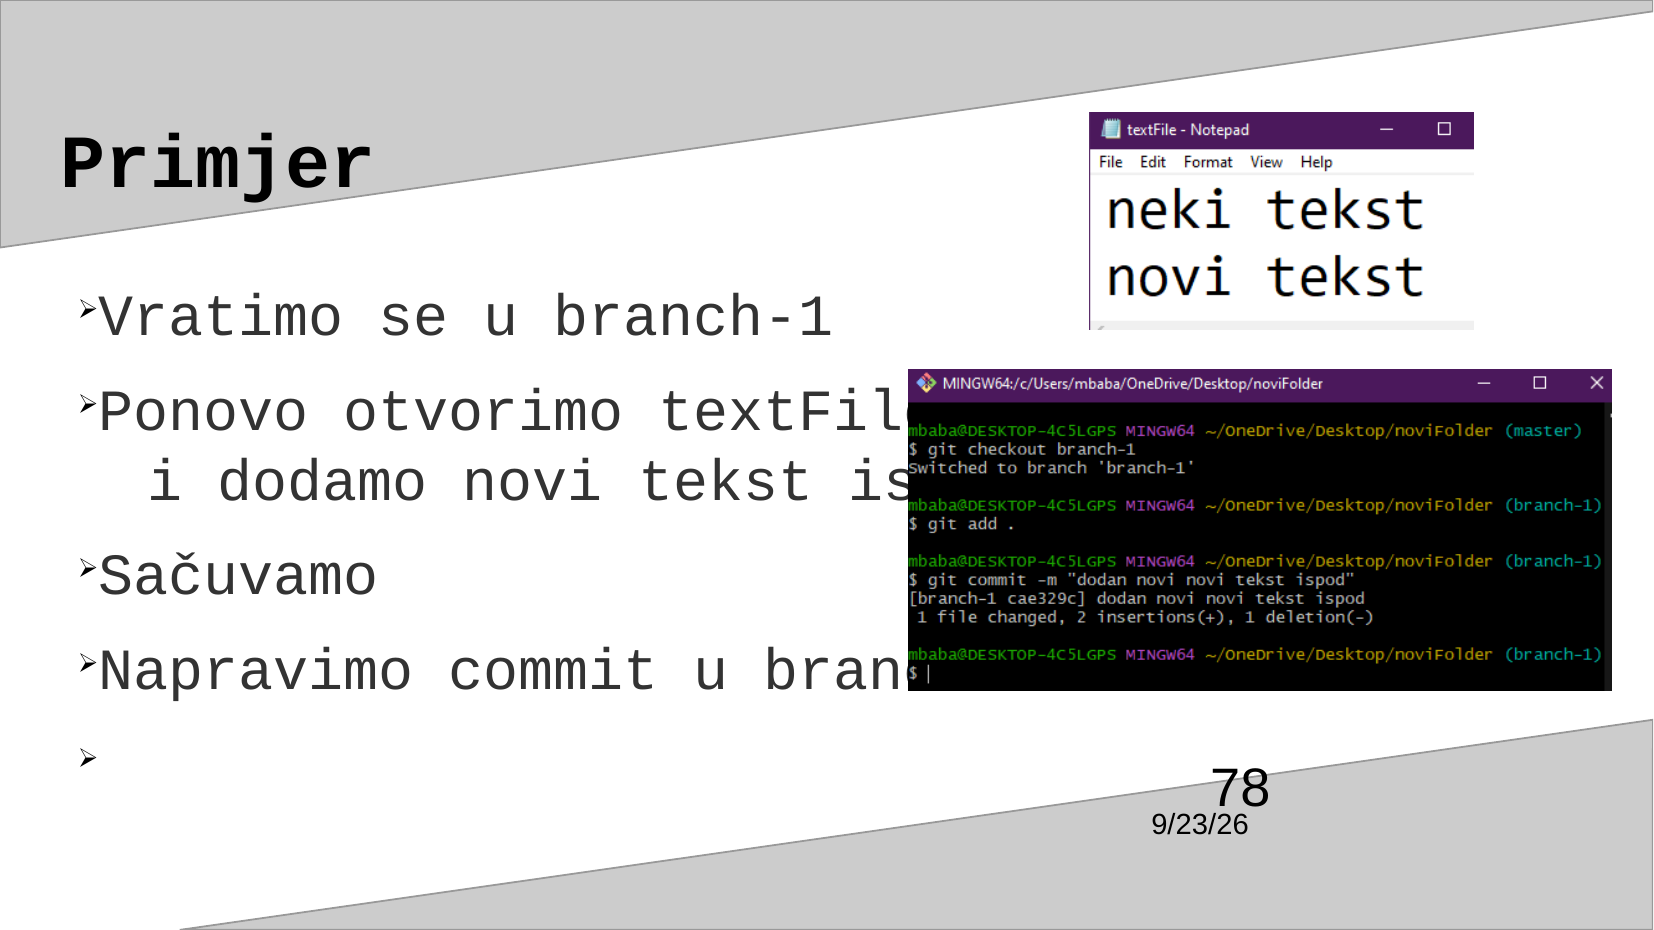

Primjer
# Vratimo se u branch-1
Ponovo otvorimo textFile
 i dodamo novi tekst ispod
Sačuvamo
Napravimo commit u branch-1